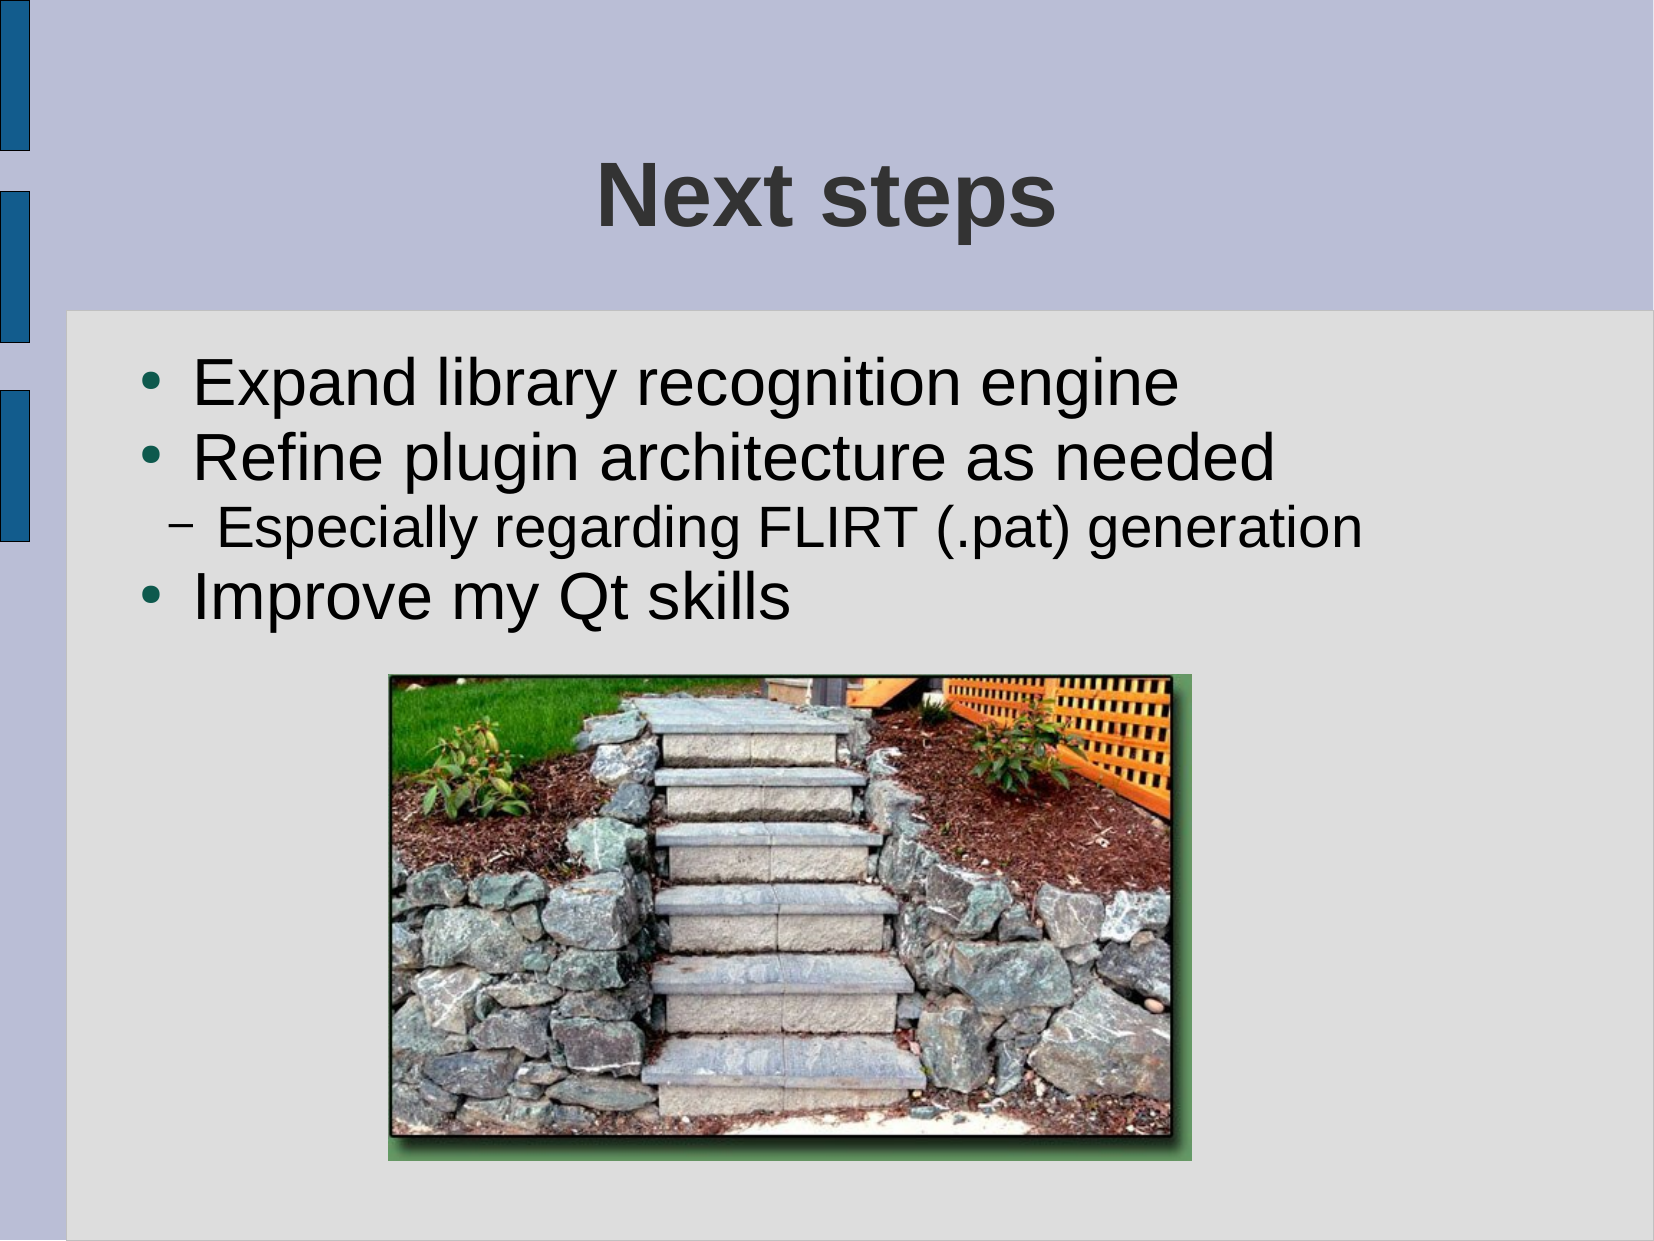

# Next steps
Expand library recognition engine
Refine plugin architecture as needed
Especially regarding FLIRT (.pat) generation
Improve my Qt skills